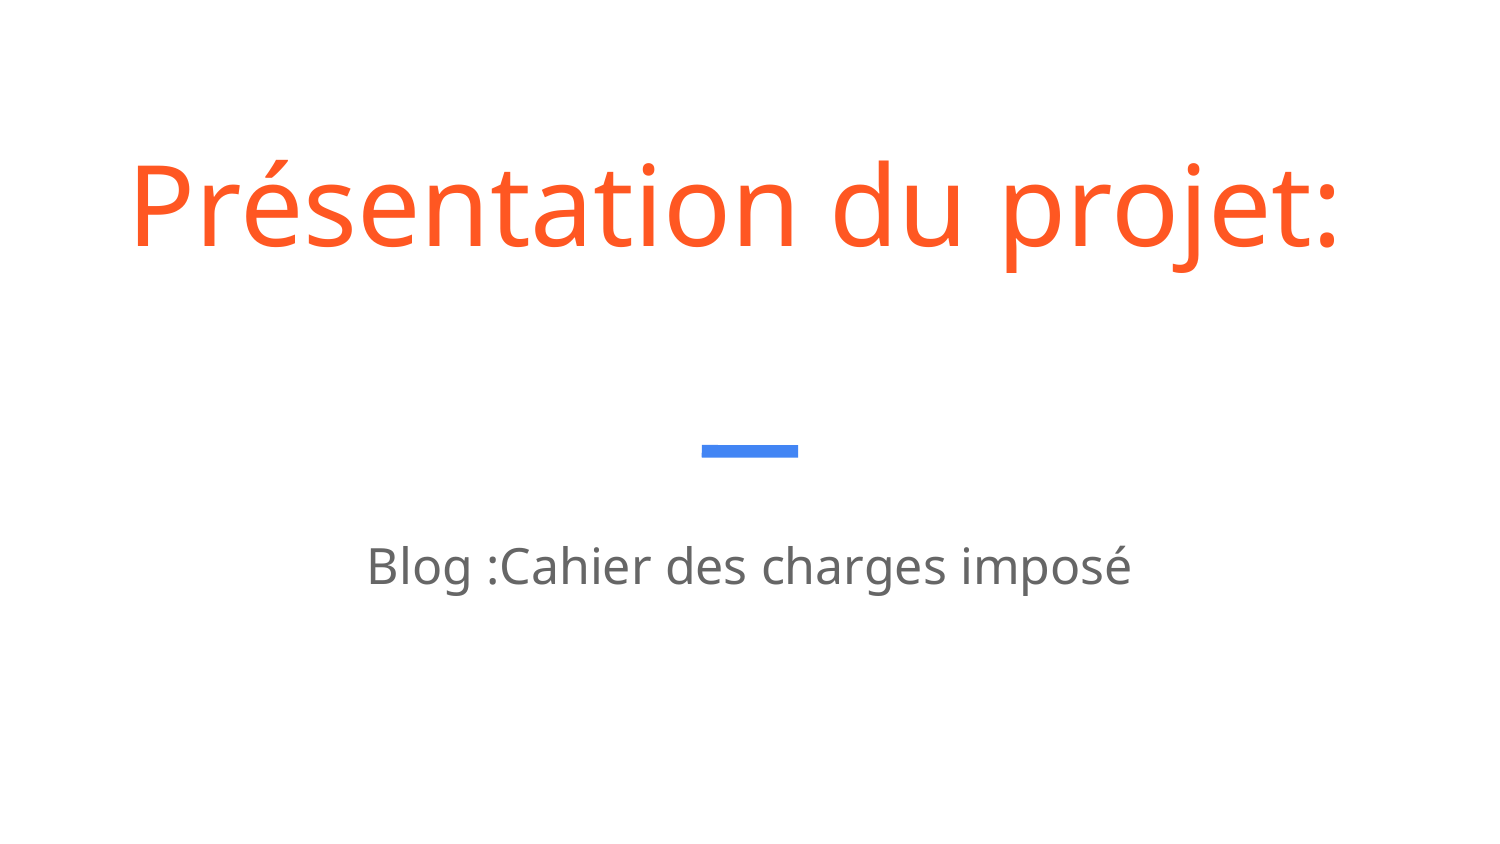

# Présentation du projet:
Blog :Cahier des charges imposé